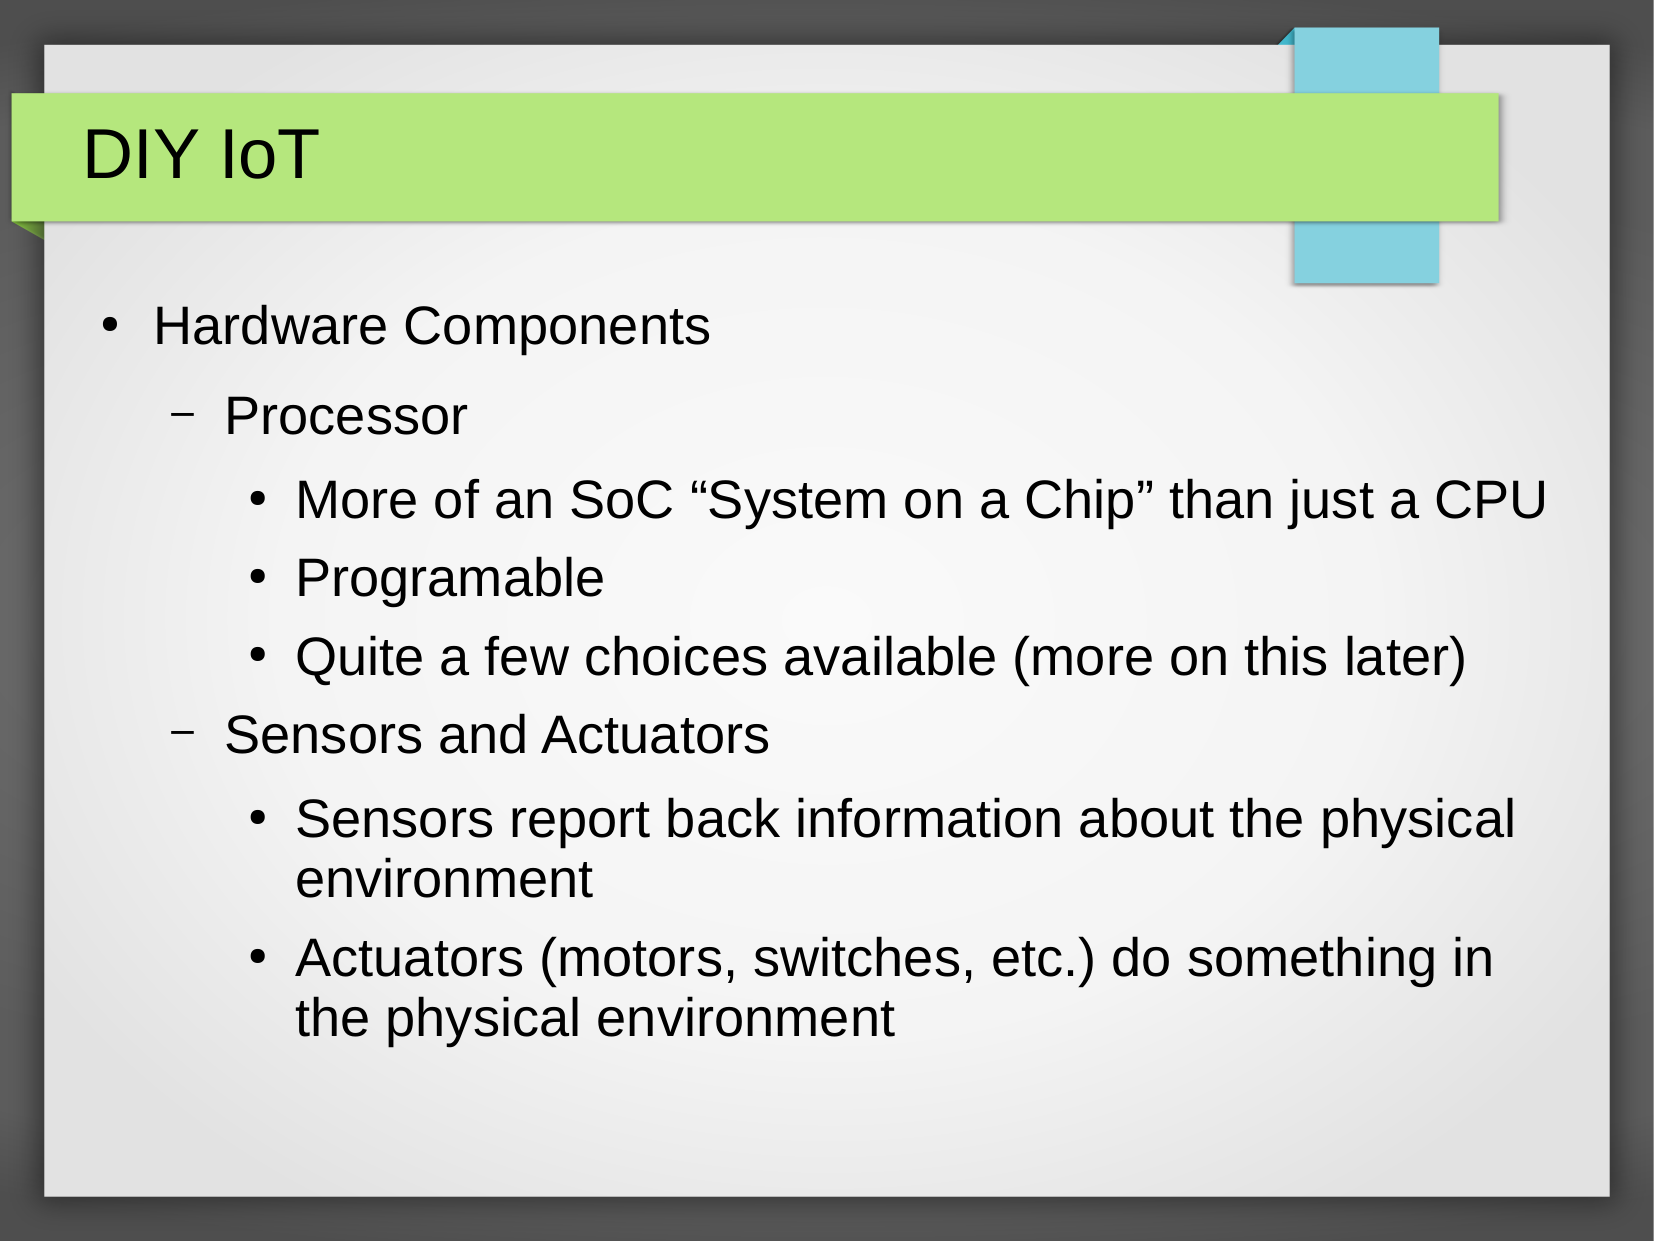

# DIY IoT
Hardware Components
Processor
More of an SoC “System on a Chip” than just a CPU
Programable
Quite a few choices available (more on this later)
Sensors and Actuators
Sensors report back information about the physical environment
Actuators (motors, switches, etc.) do something in the physical environment